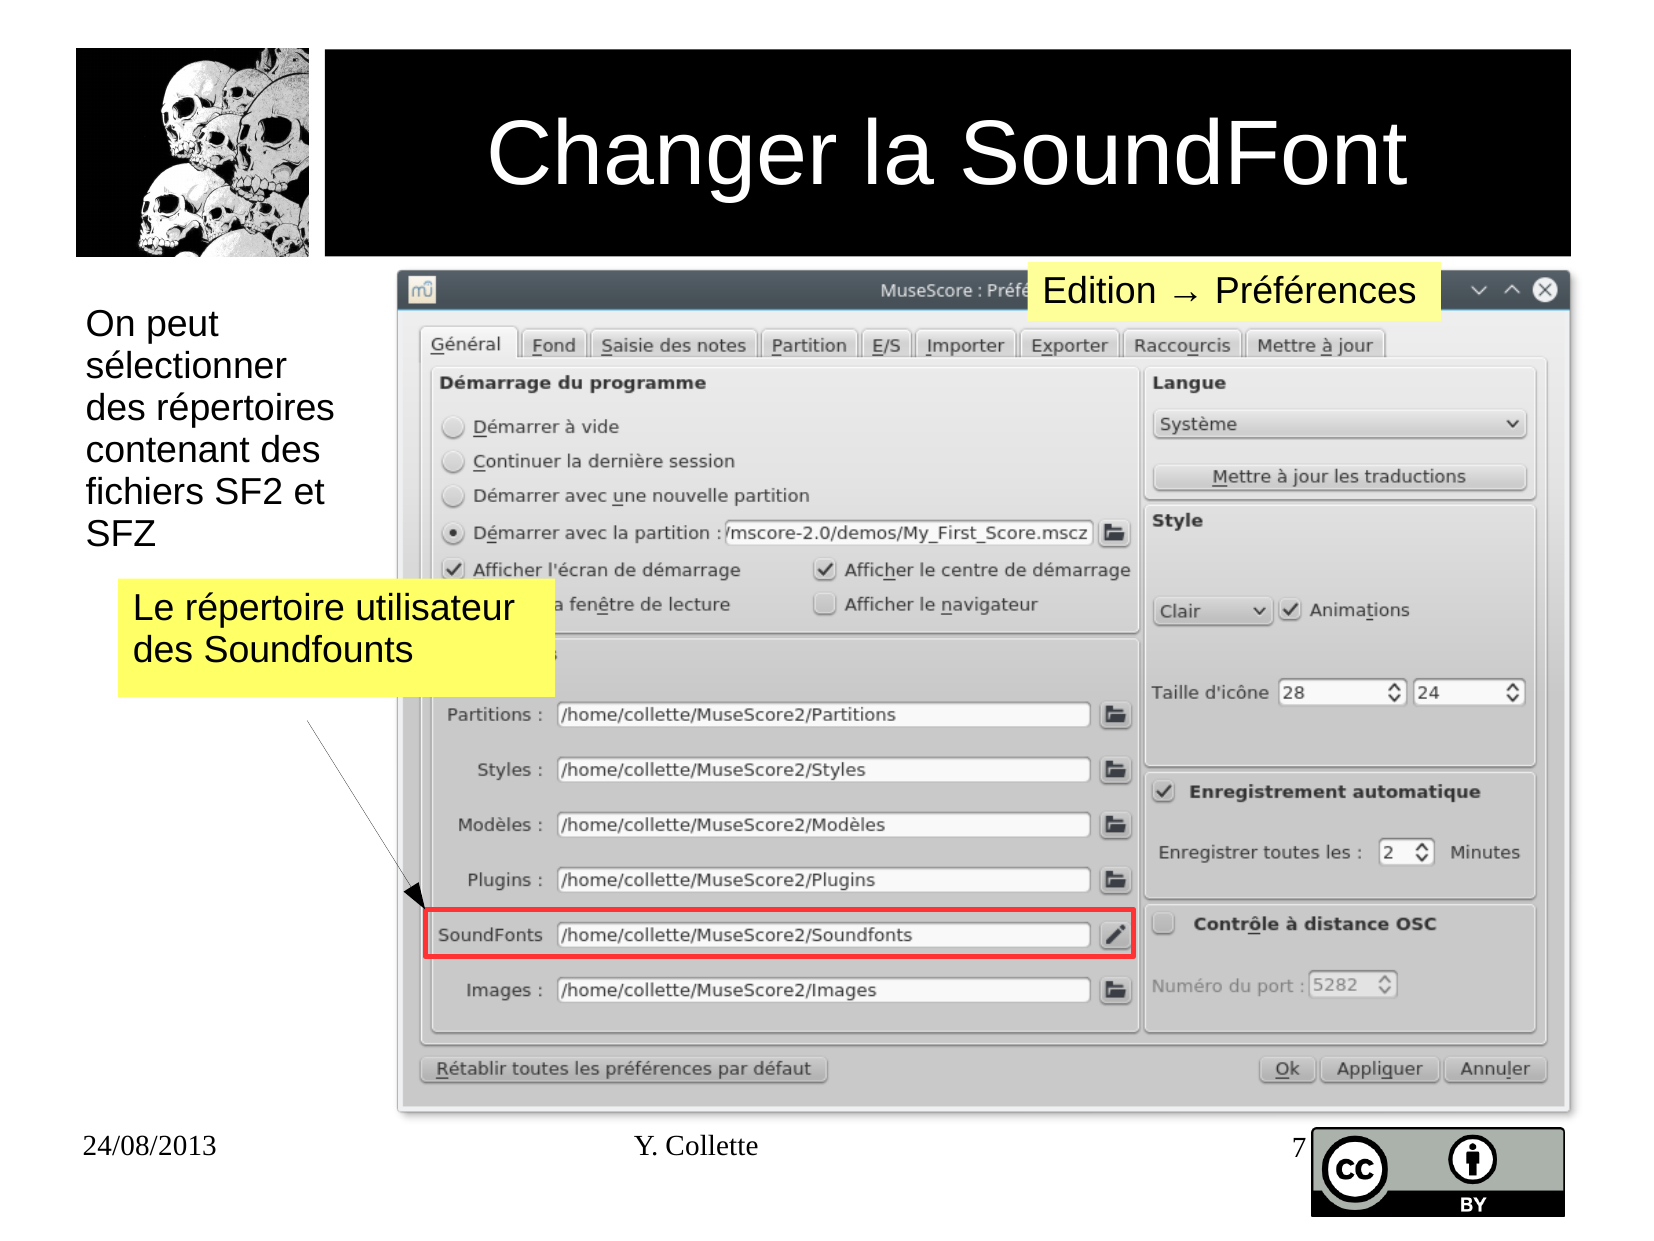

# Changer la SoundFont
Edition → Préférences
On peut sélectionner des répertoires contenant des fichiers SF2 et SFZ
Le répertoire utilisateur des Soundfounts
Y. Collette
7